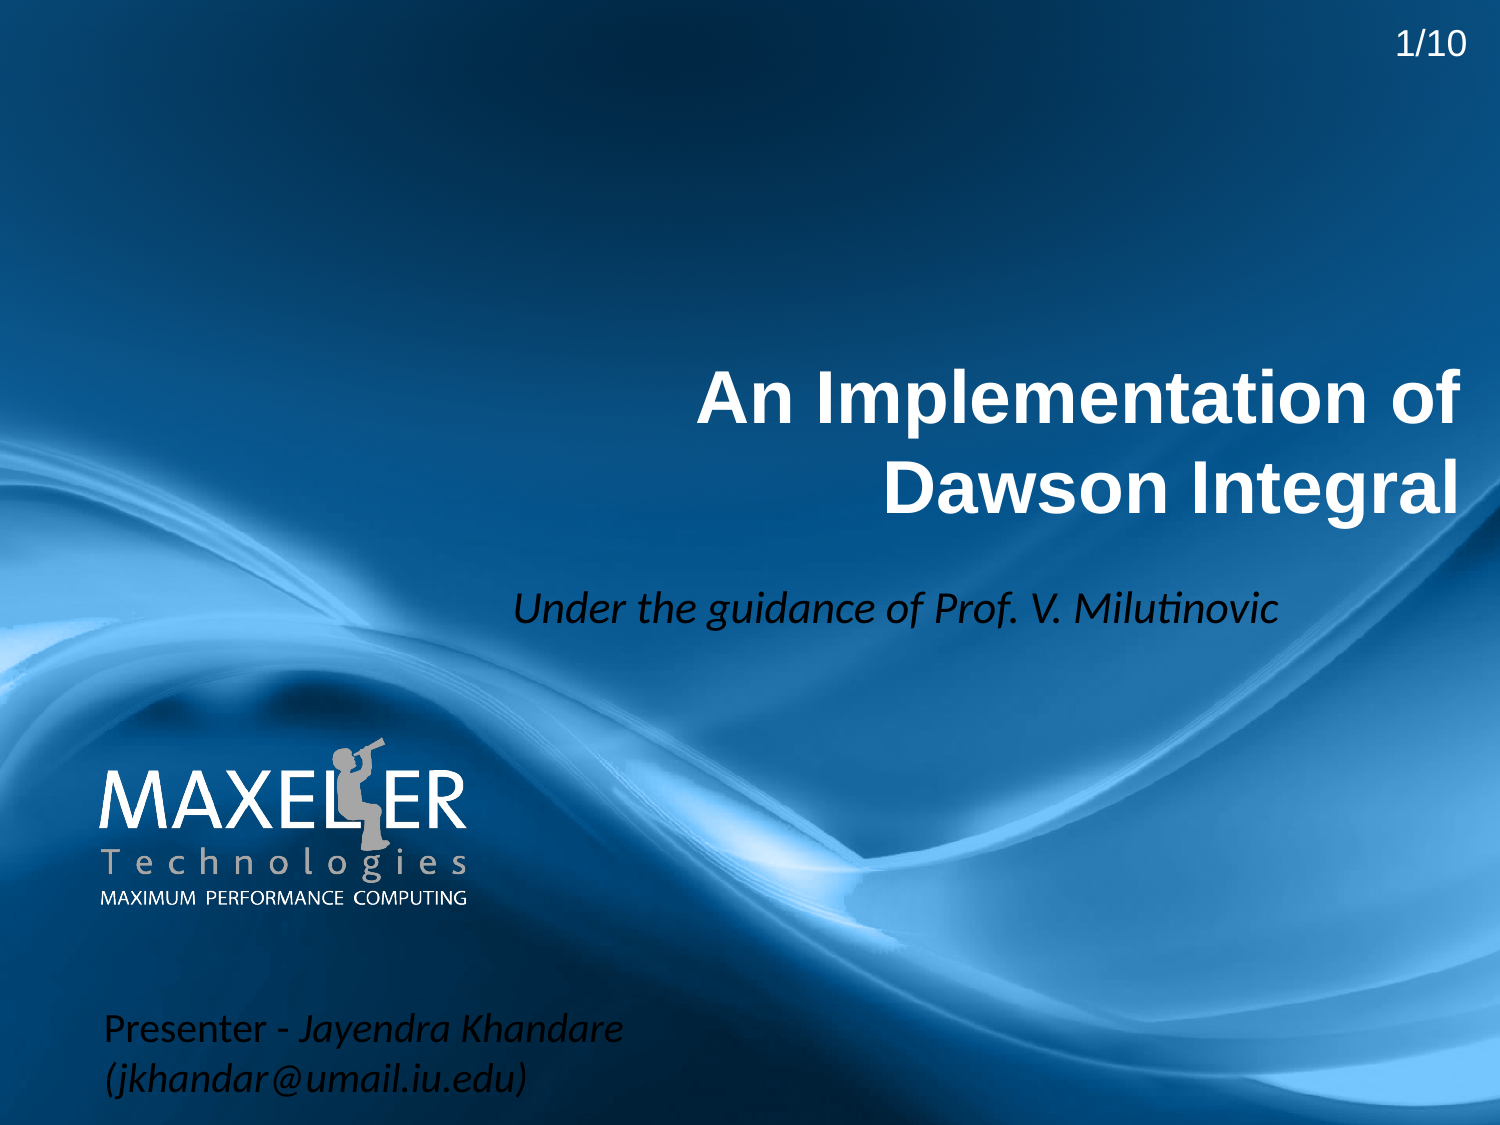

1/10
					An Implementation of Dawson Integral
Under the guidance of Prof. V. Milutinovic
Presenter - Jayendra Khandare
(jkhandar@umail.iu.edu)